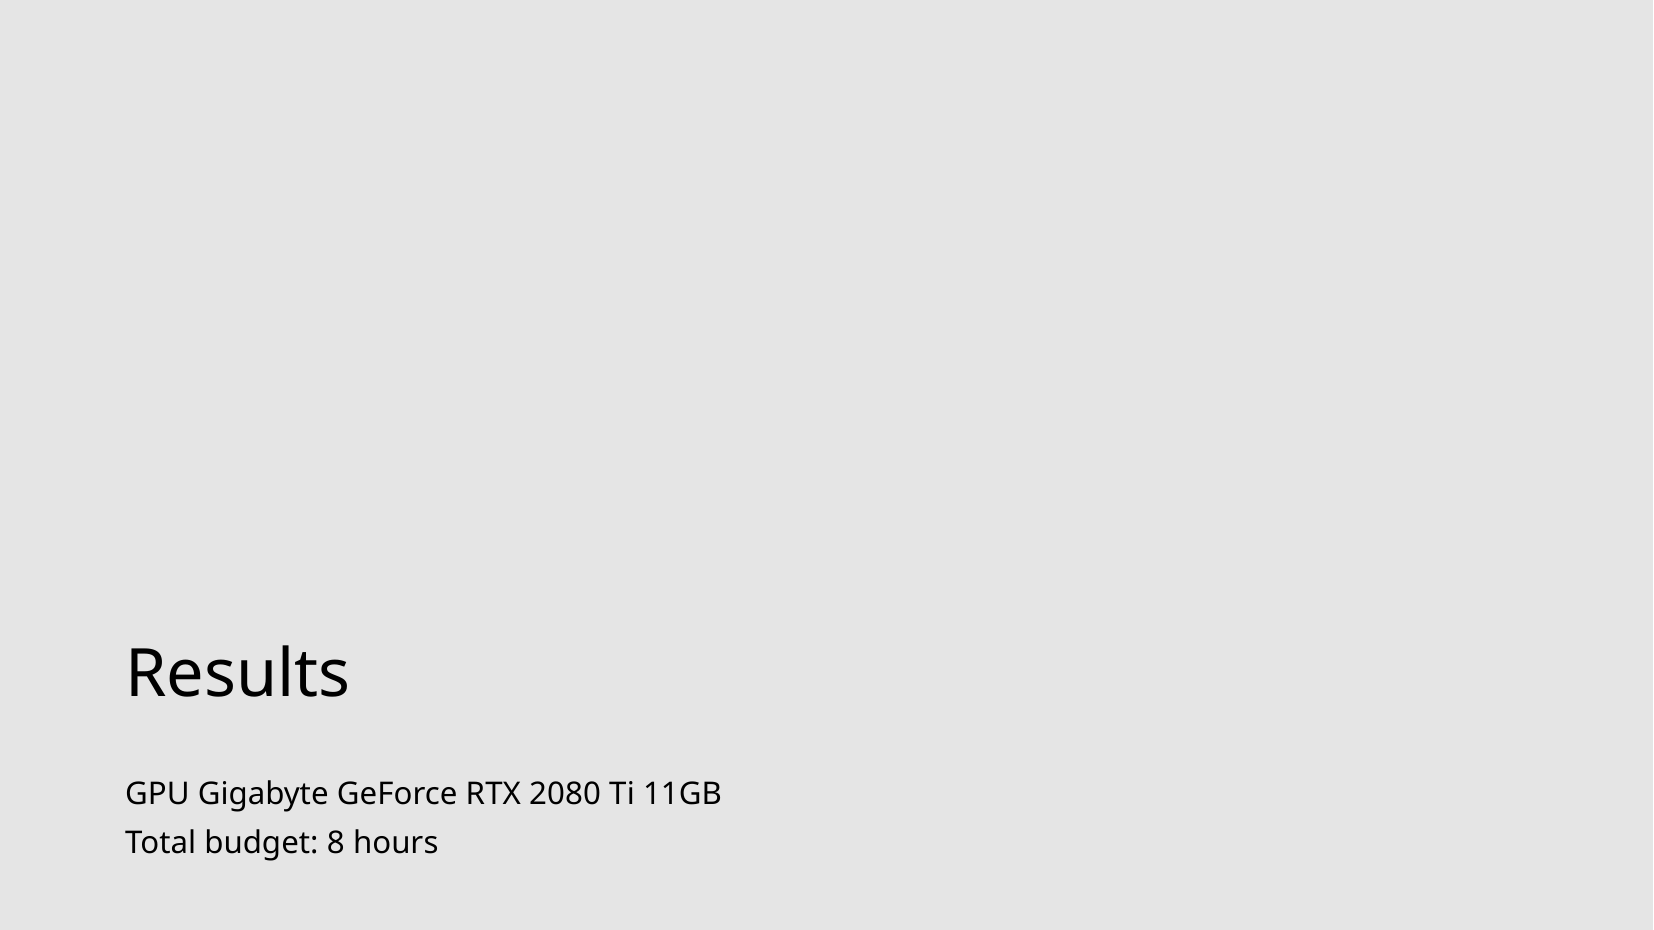

Results
GPU Gigabyte GeForce RTX 2080 Ti 11GB
Total budget: 8 hours